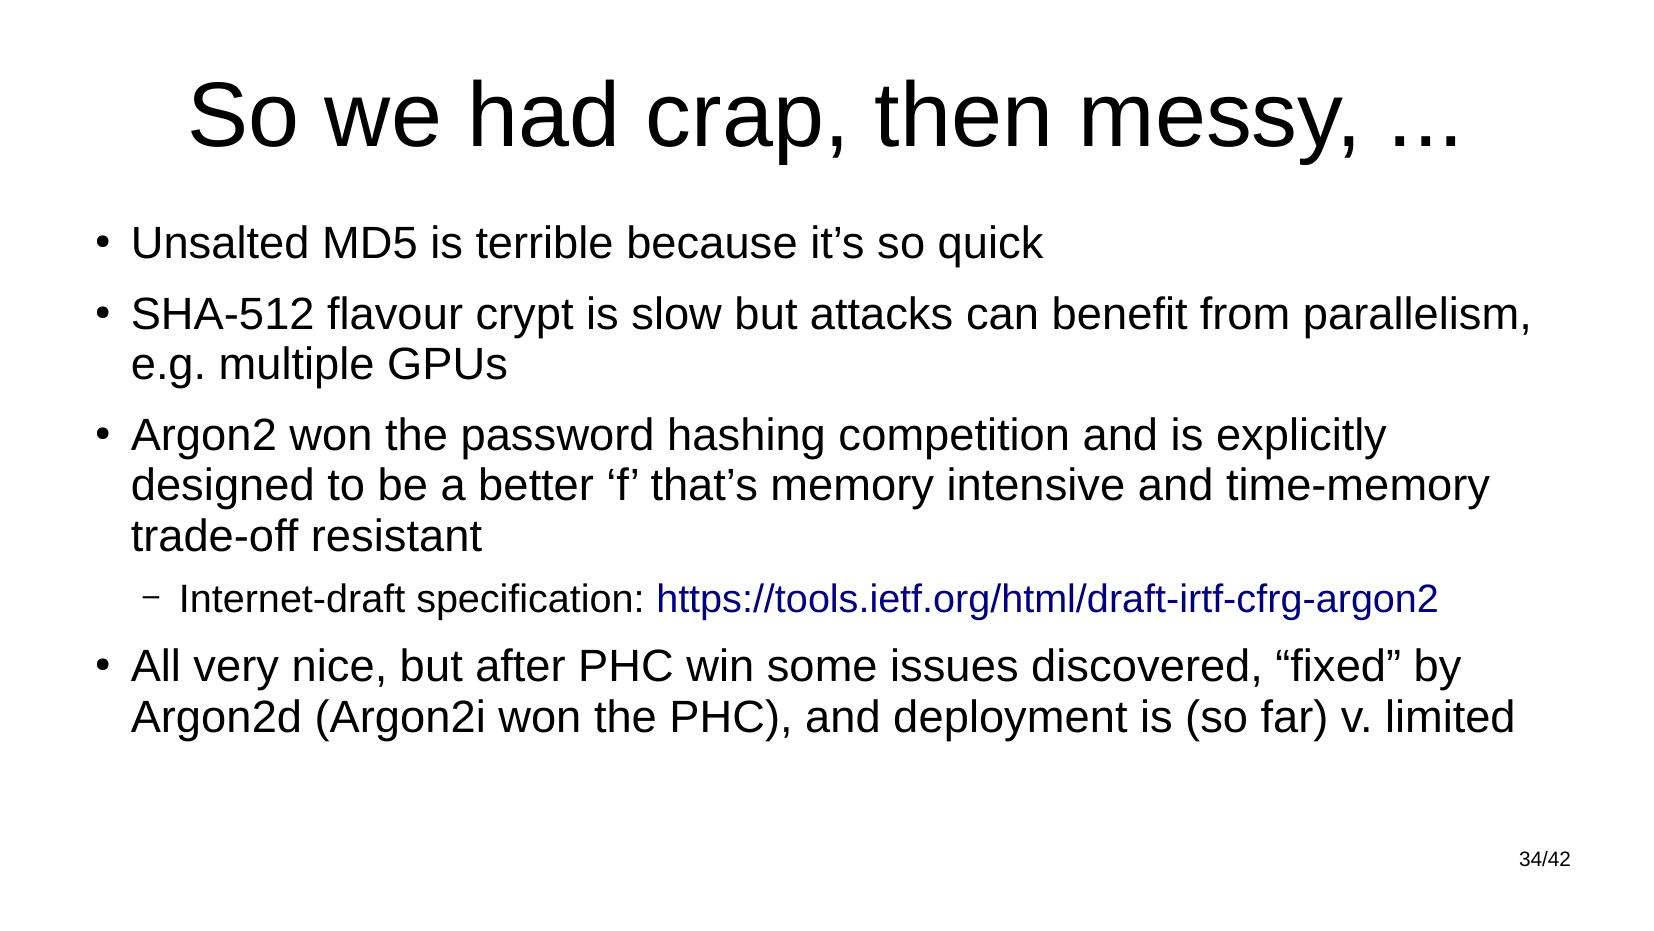

# So we had crap, then messy, ...
Unsalted MD5 is terrible because it’s so quick
SHA-512 flavour crypt is slow but attacks can benefit from parallelism, e.g. multiple GPUs
Argon2 won the password hashing competition and is explicitly designed to be a better ‘f’ that’s memory intensive and time-memory trade-off resistant
Internet-draft specification: https://tools.ietf.org/html/draft-irtf-cfrg-argon2
All very nice, but after PHC win some issues discovered, “fixed” by Argon2d (Argon2i won the PHC), and deployment is (so far) v. limited
34